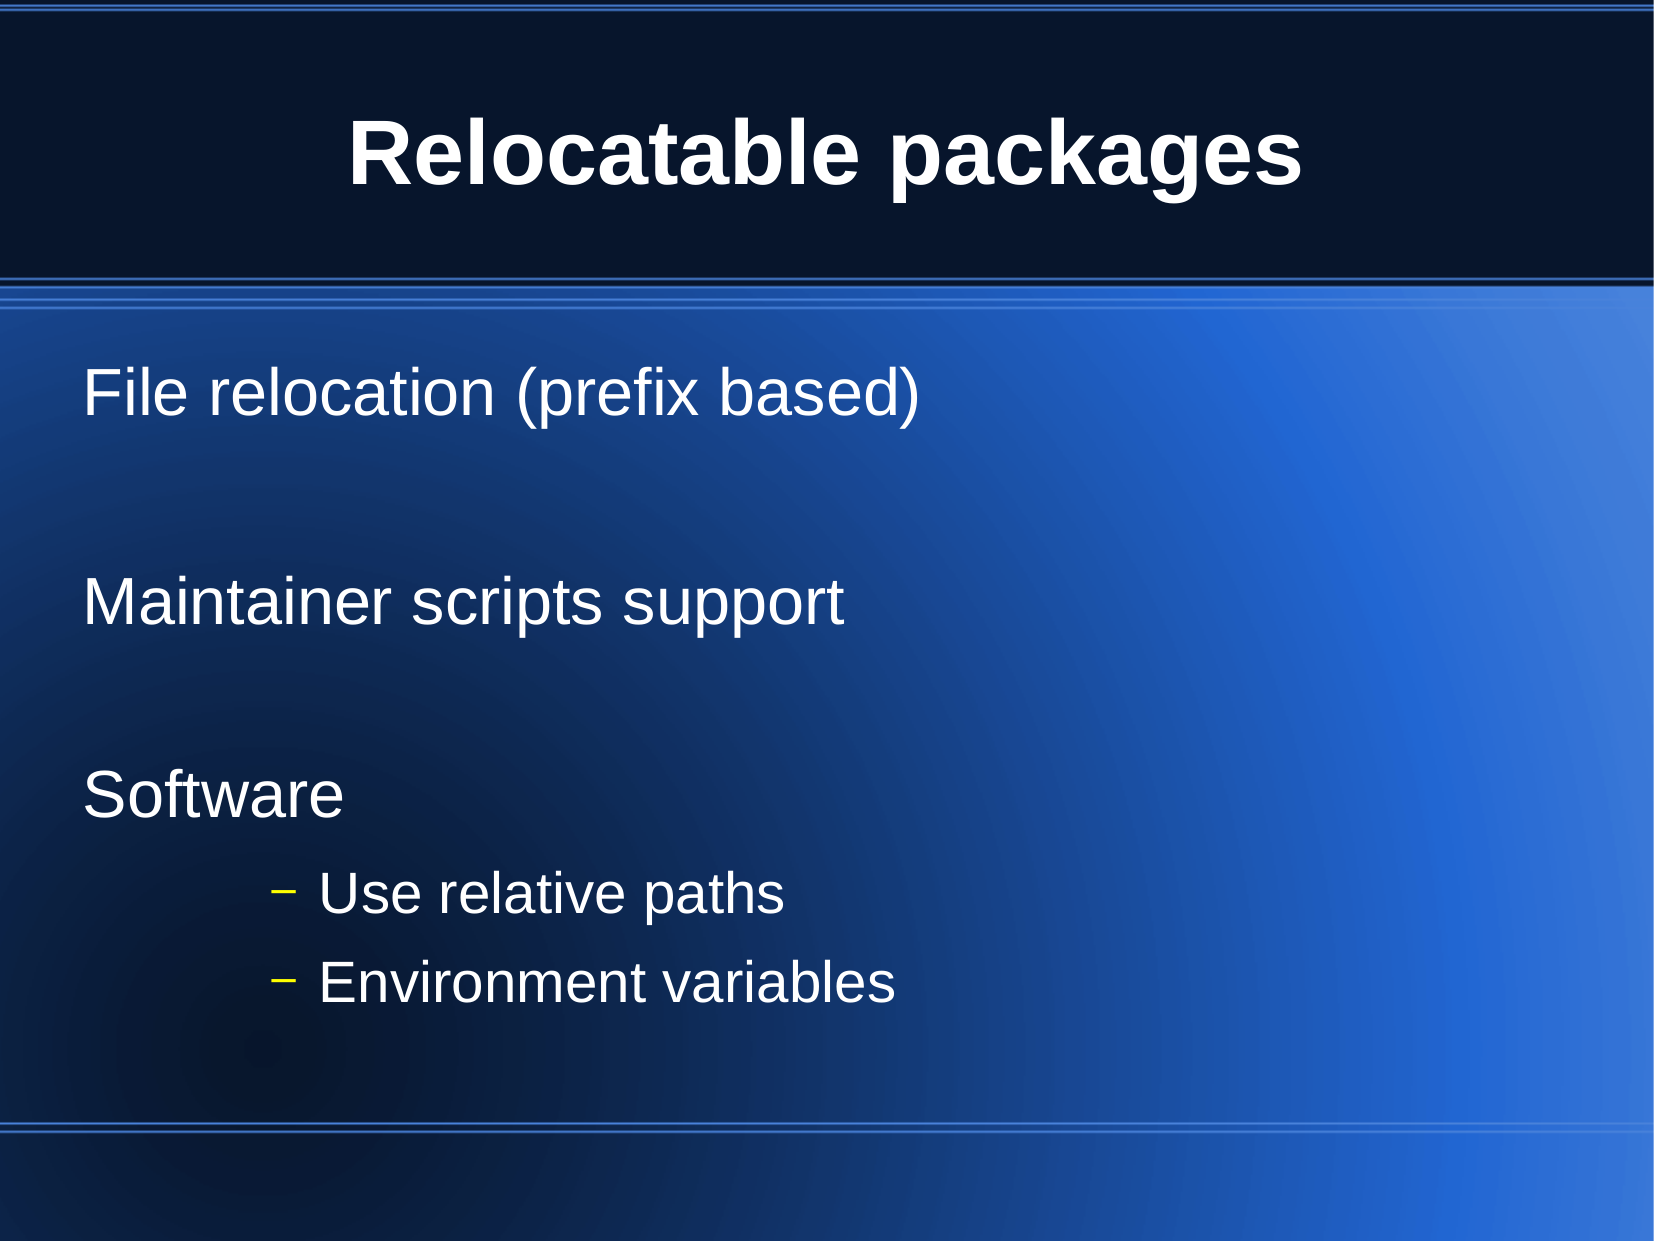

# Relocatable packages
File relocation (prefix based)
Maintainer scripts support
Software
Use relative paths
Environment variables